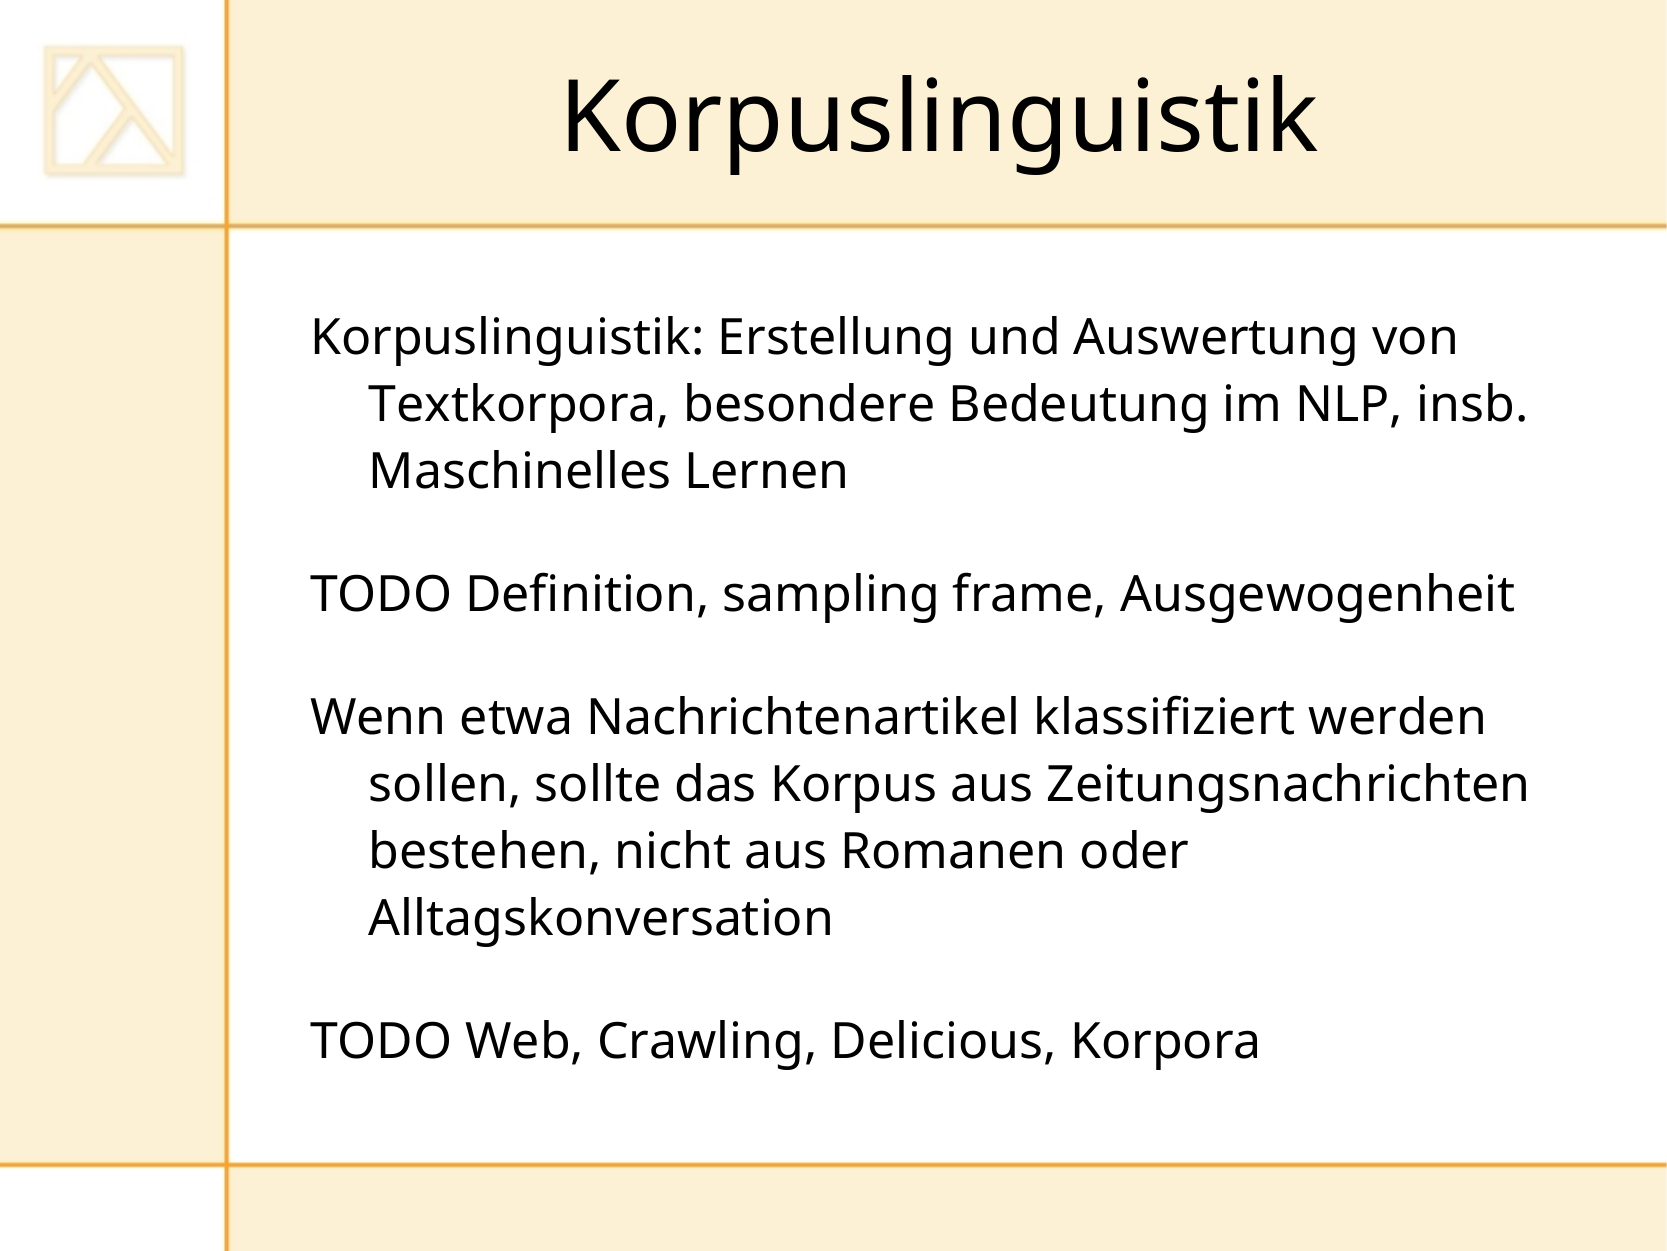

# Korpuslinguistik
Korpuslinguistik: Erstellung und Auswertung von Textkorpora, besondere Bedeutung im NLP, insb. Maschinelles Lernen
TODO Definition, sampling frame, Ausgewogenheit
Wenn etwa Nachrichtenartikel klassifiziert werden sollen, sollte das Korpus aus Zeitungsnachrichten bestehen, nicht aus Romanen oder Alltagskonversation
TODO Web, Crawling, Delicious, Korpora